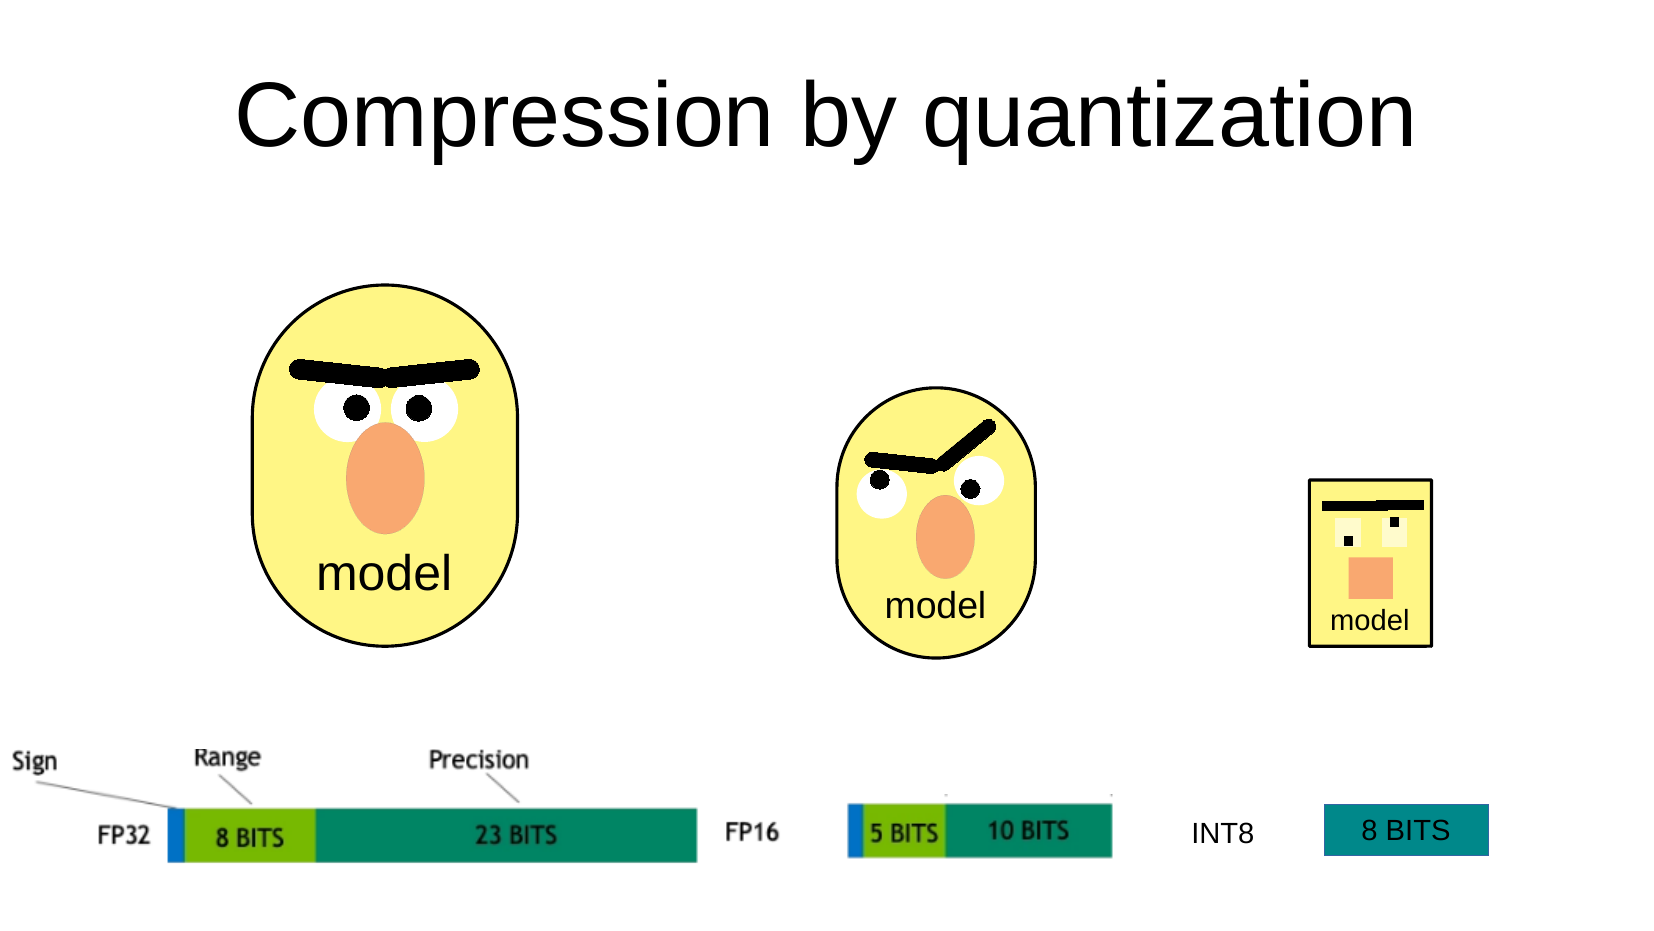

# Compression by quantization
model
model
model
8 BITS
INT8